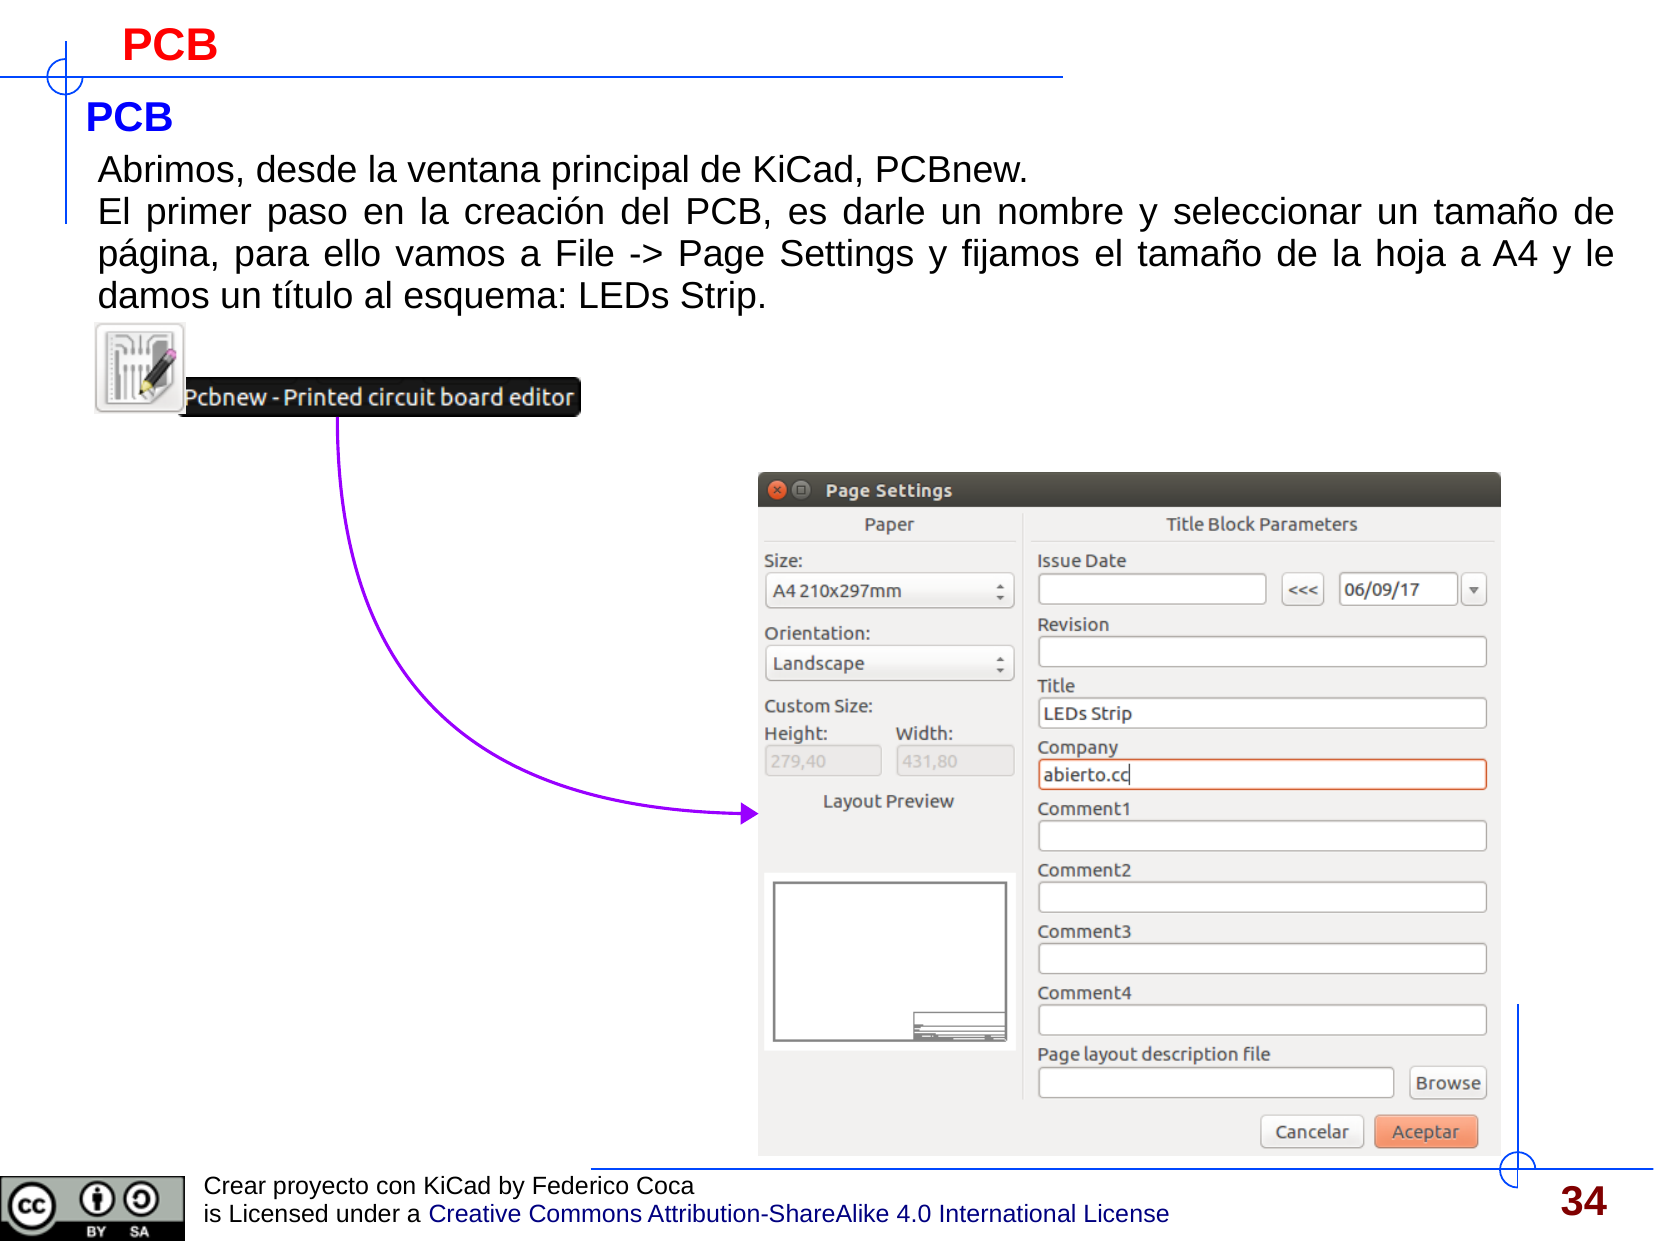

PCB
PCB
Abrimos, desde la ventana principal de KiCad, PCBnew.
El primer paso en la creación del PCB, es darle un nombre y seleccionar un tamaño de página, para ello vamos a File -> Page Settings y fijamos el tamaño de la hoja a A4 y le damos un título al esquema: LEDs Strip.
Crear proyecto con KiCad by Federico Coca
is Licensed under a Creative Commons Attribution-ShareAlike 4.0 International License